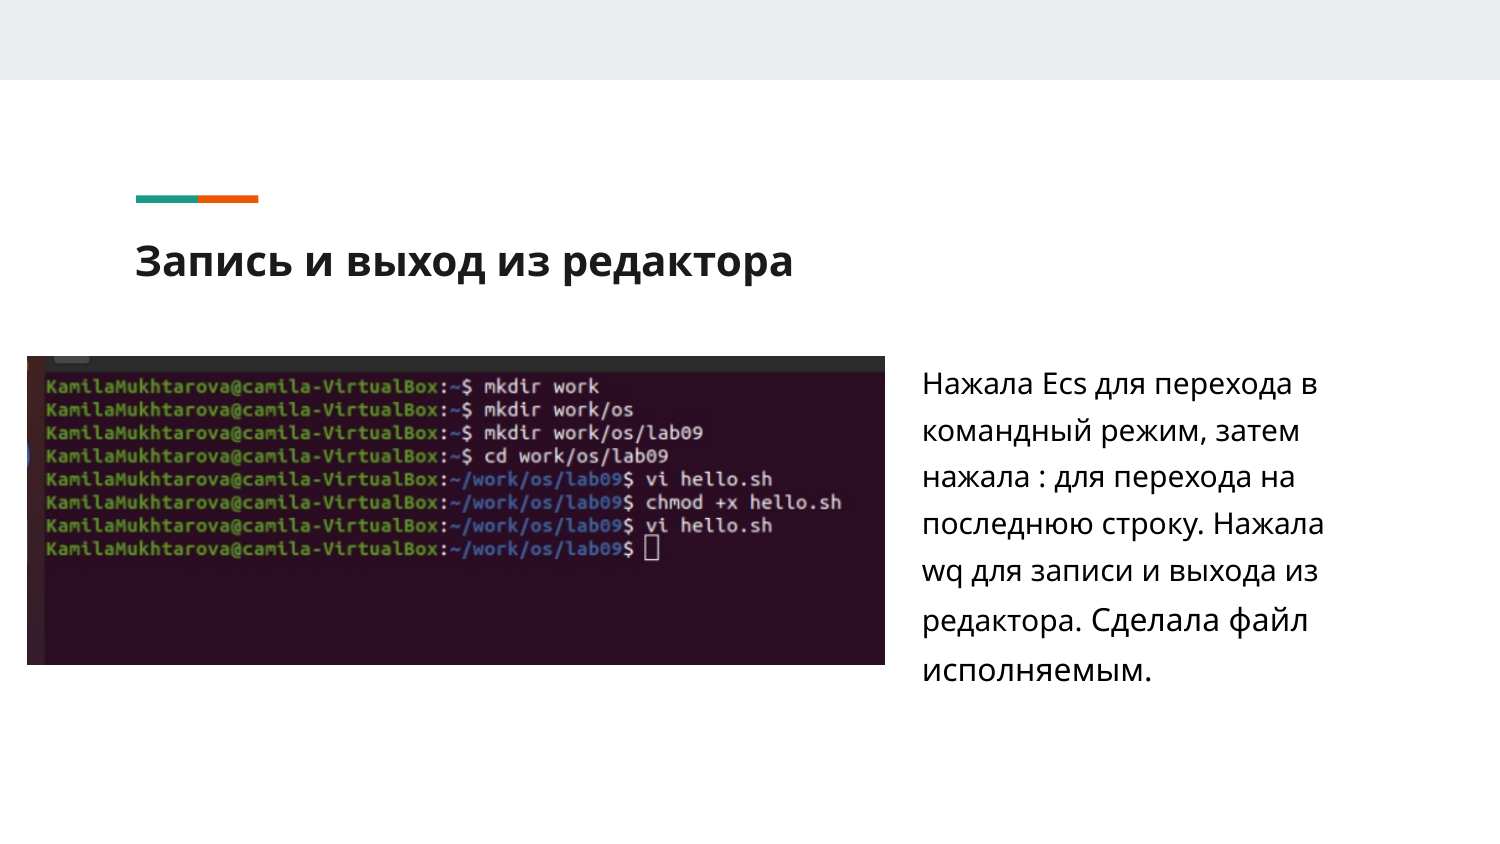

# Запись и выход из редактора
Нажала Ecs для перехода в командный режим, затем нажала : для перехода на последнюю строку. Нажала wq для записи и выхода из редактора. Сделала файл исполняемым.